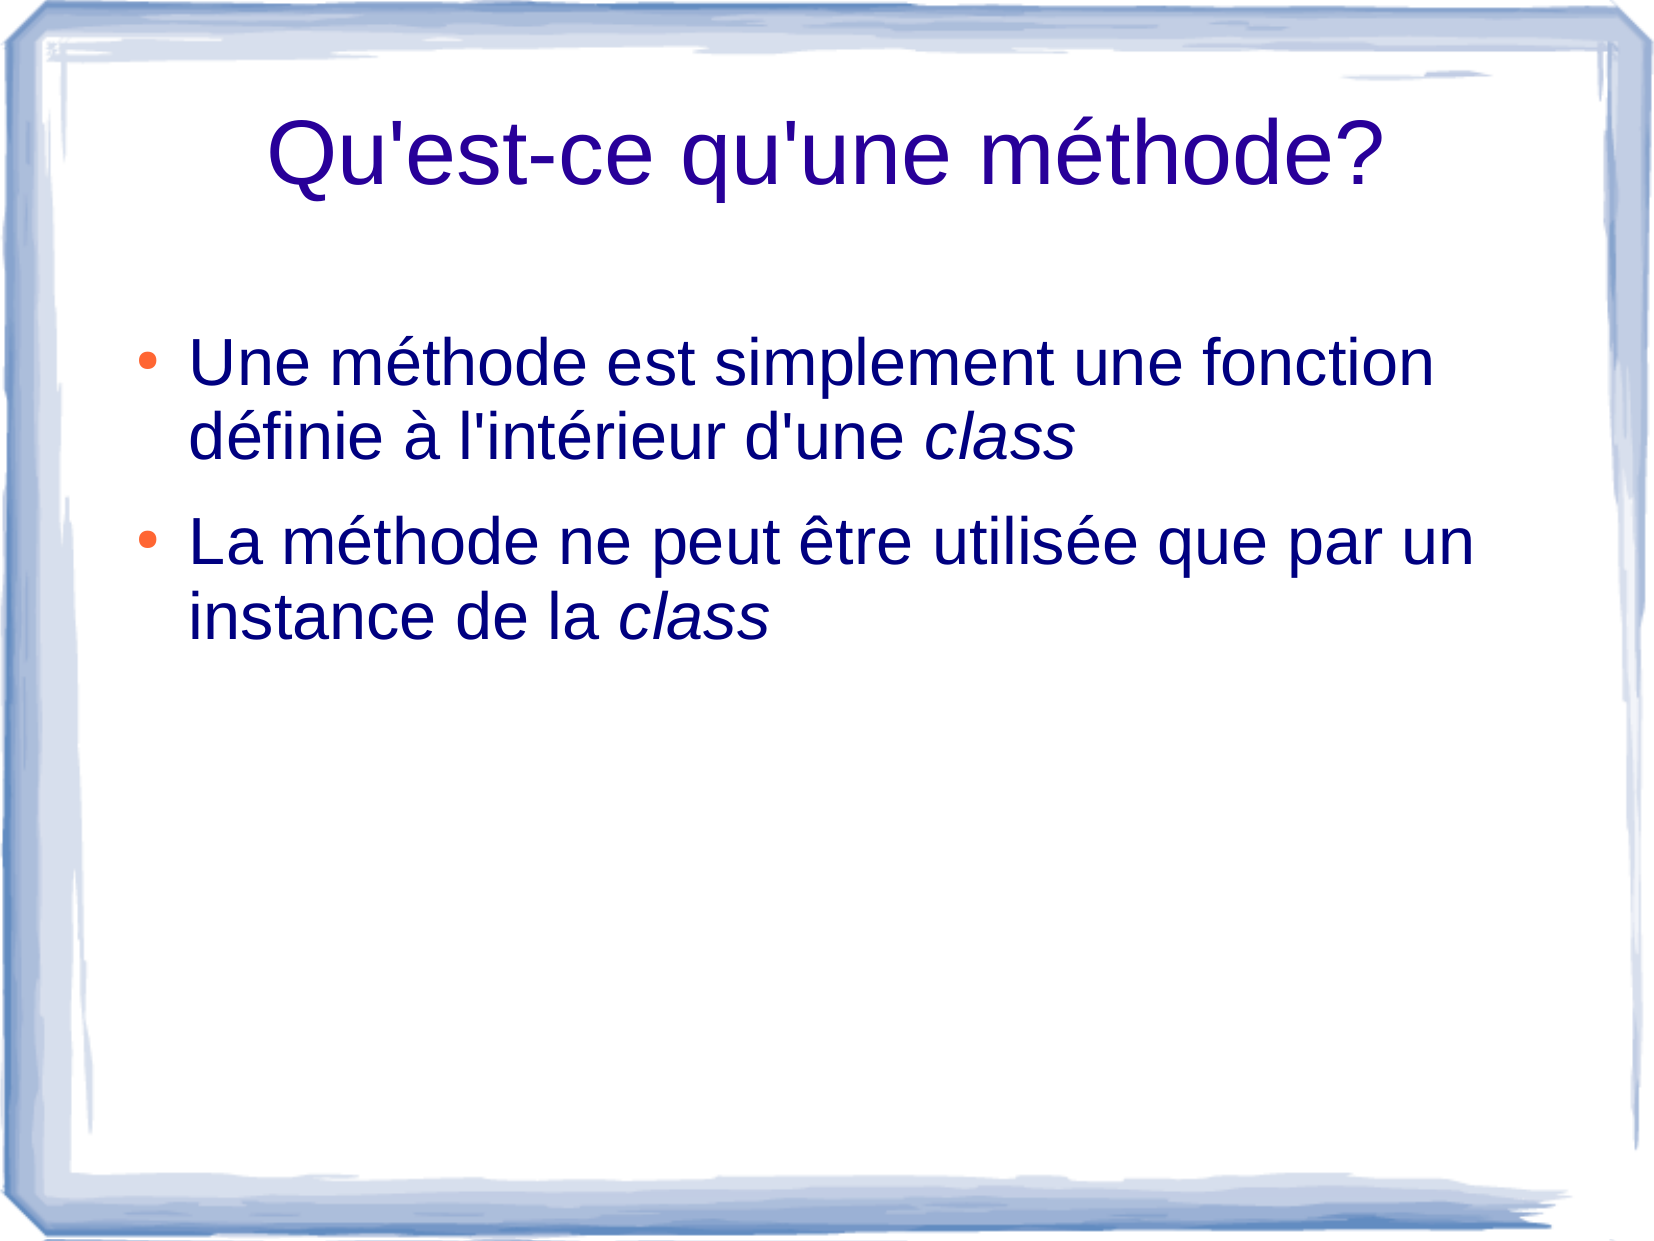

# Qu'est-ce qu'une méthode?
Une méthode est simplement une fonction définie à l'intérieur d'une class
La méthode ne peut être utilisée que par un instance de la class